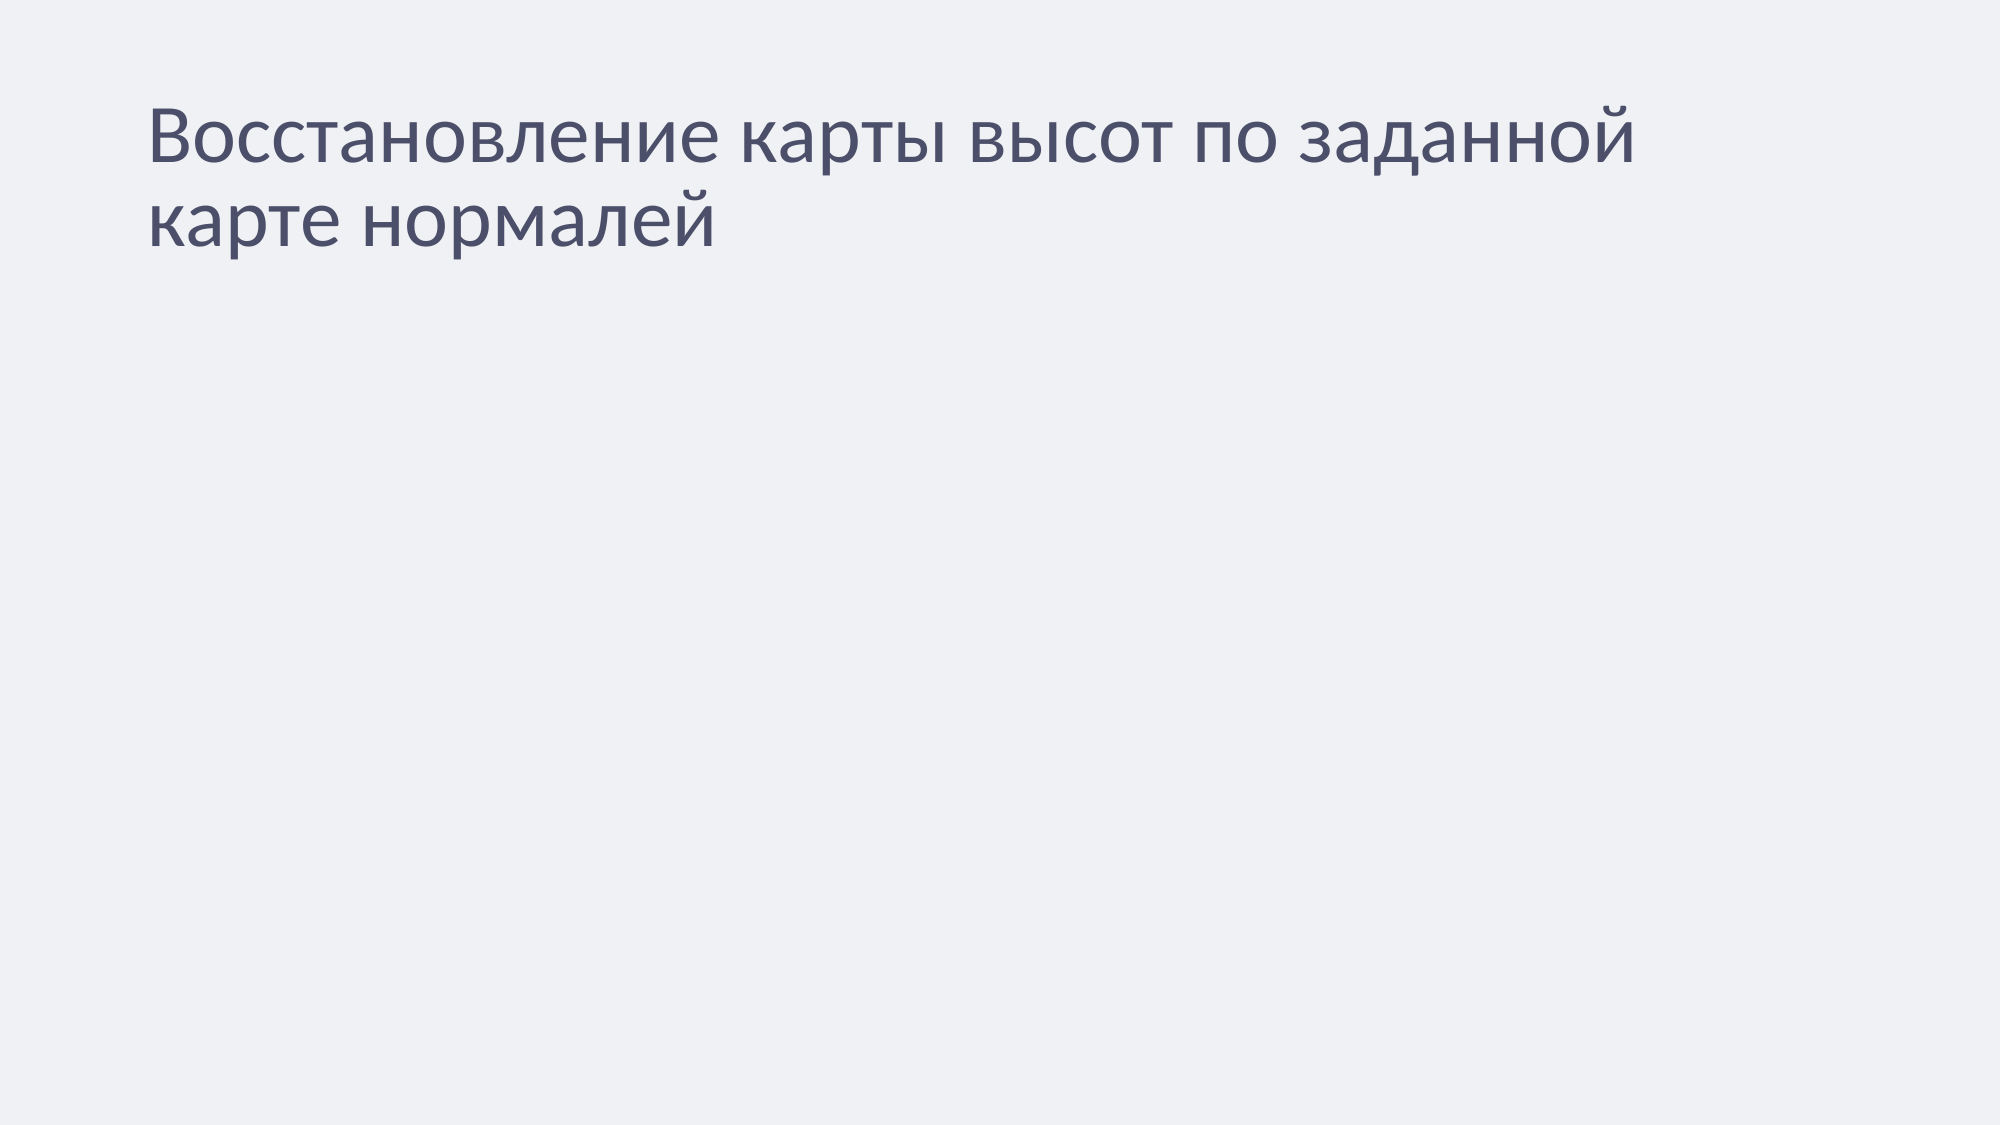

# Восстановление карты высот по заданной карте нормалей